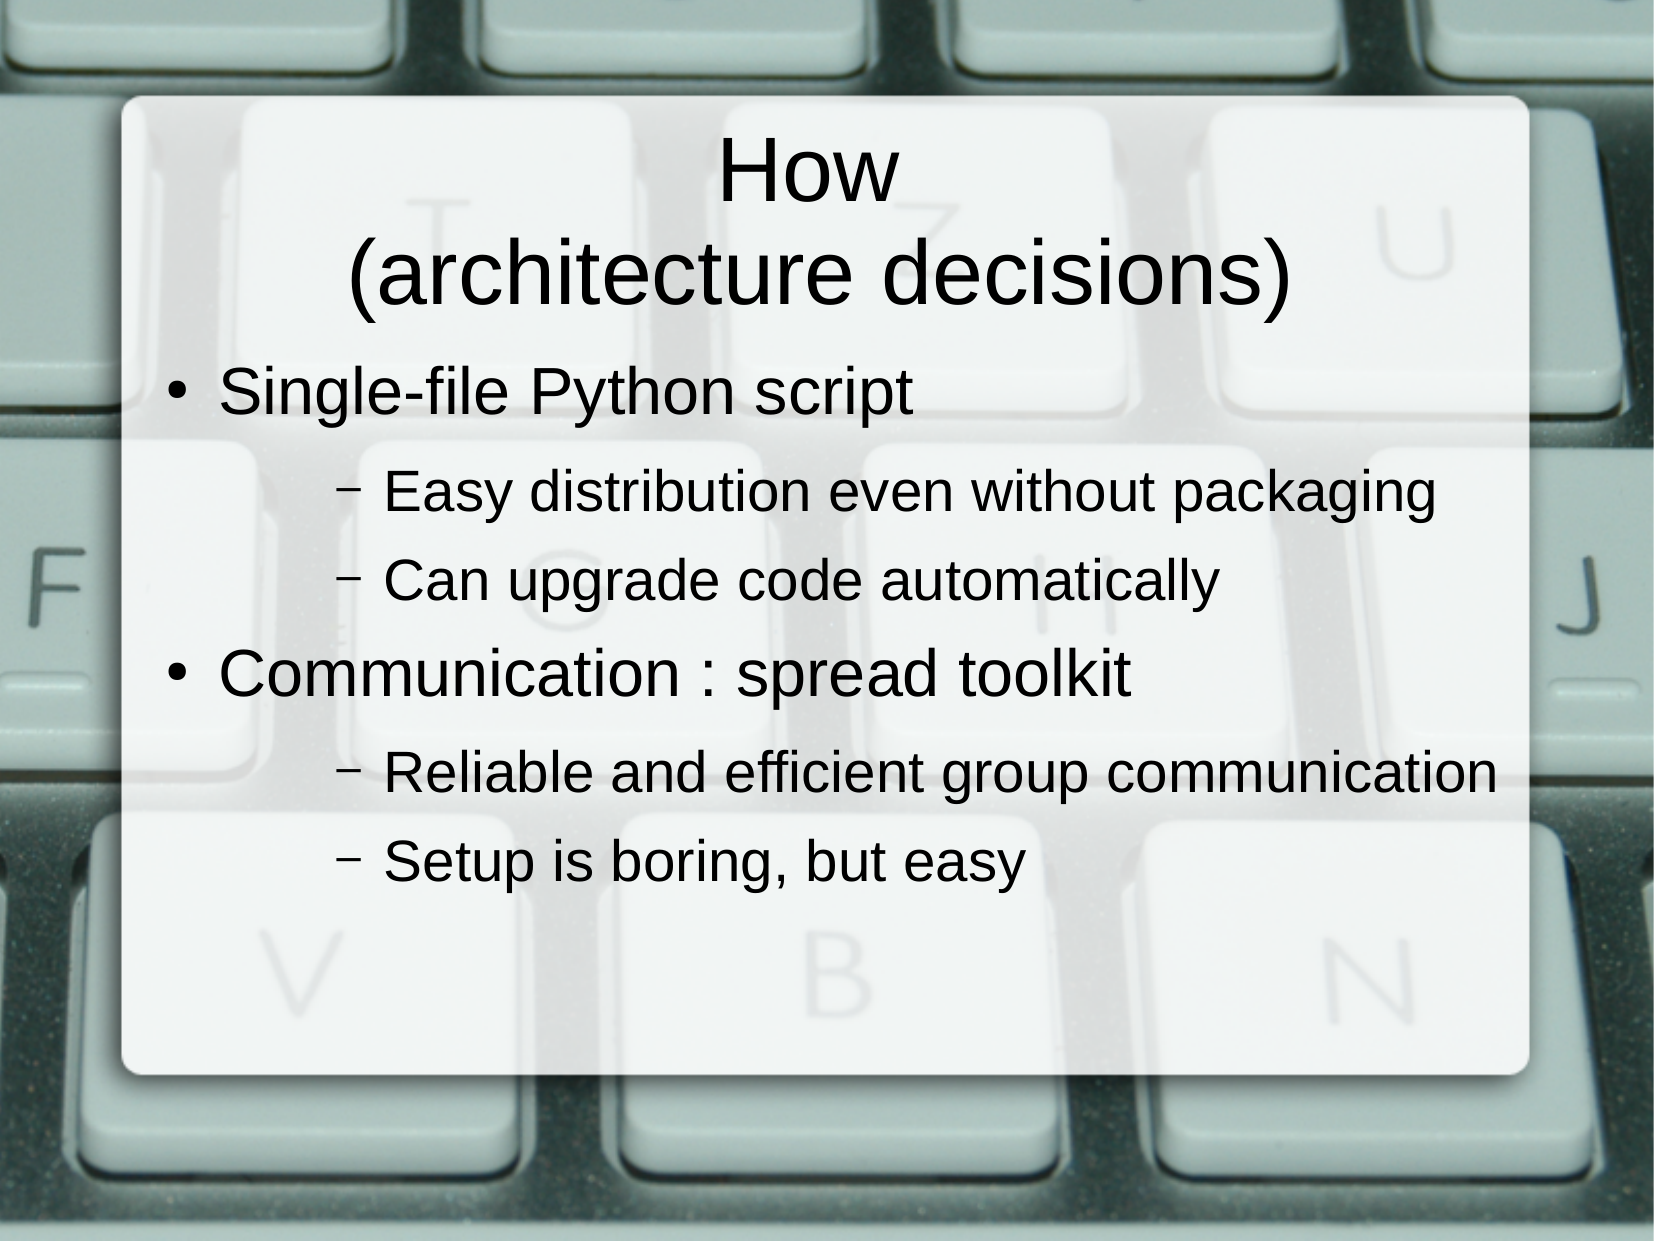

# How (architecture decisions)
Single-file Python script
Easy distribution even without packaging
Can upgrade code automatically
Communication : spread toolkit
Reliable and efficient group communication
Setup is boring, but easy